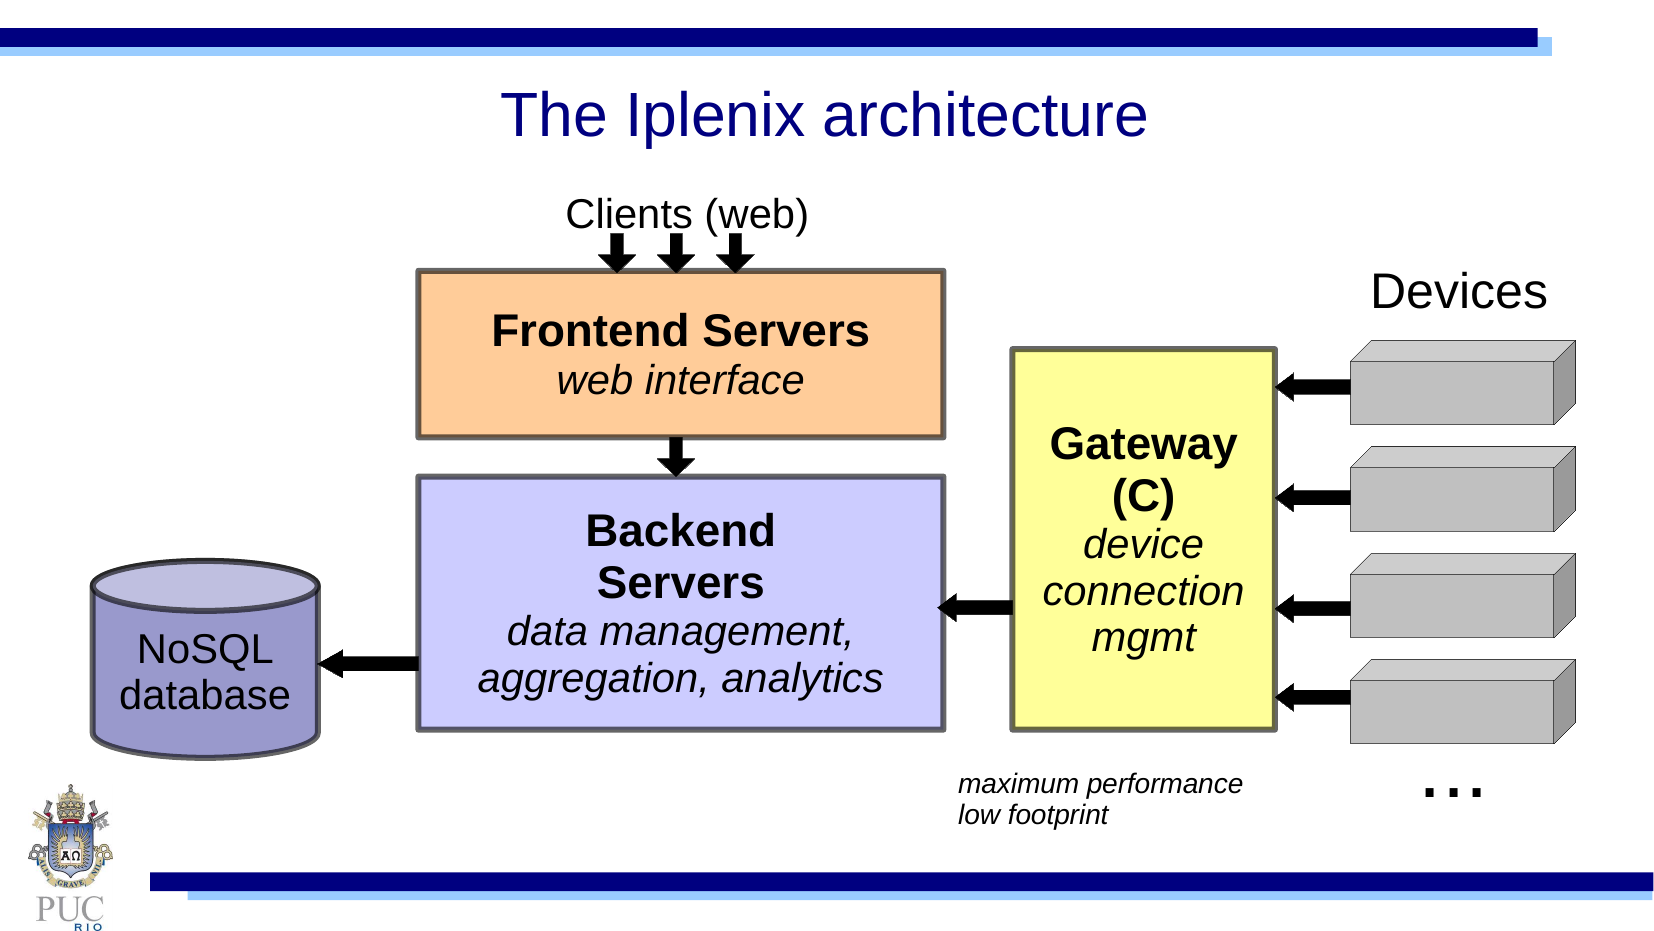

# The Iplenix architecture
Clients (web)
Devices
Frontend Servers
web interface
Gateway
(C)
device
connection
mgmt
Backend
Servers
data management,
aggregation, analytics
NoSQL
database
...
maximum performance
low footprint